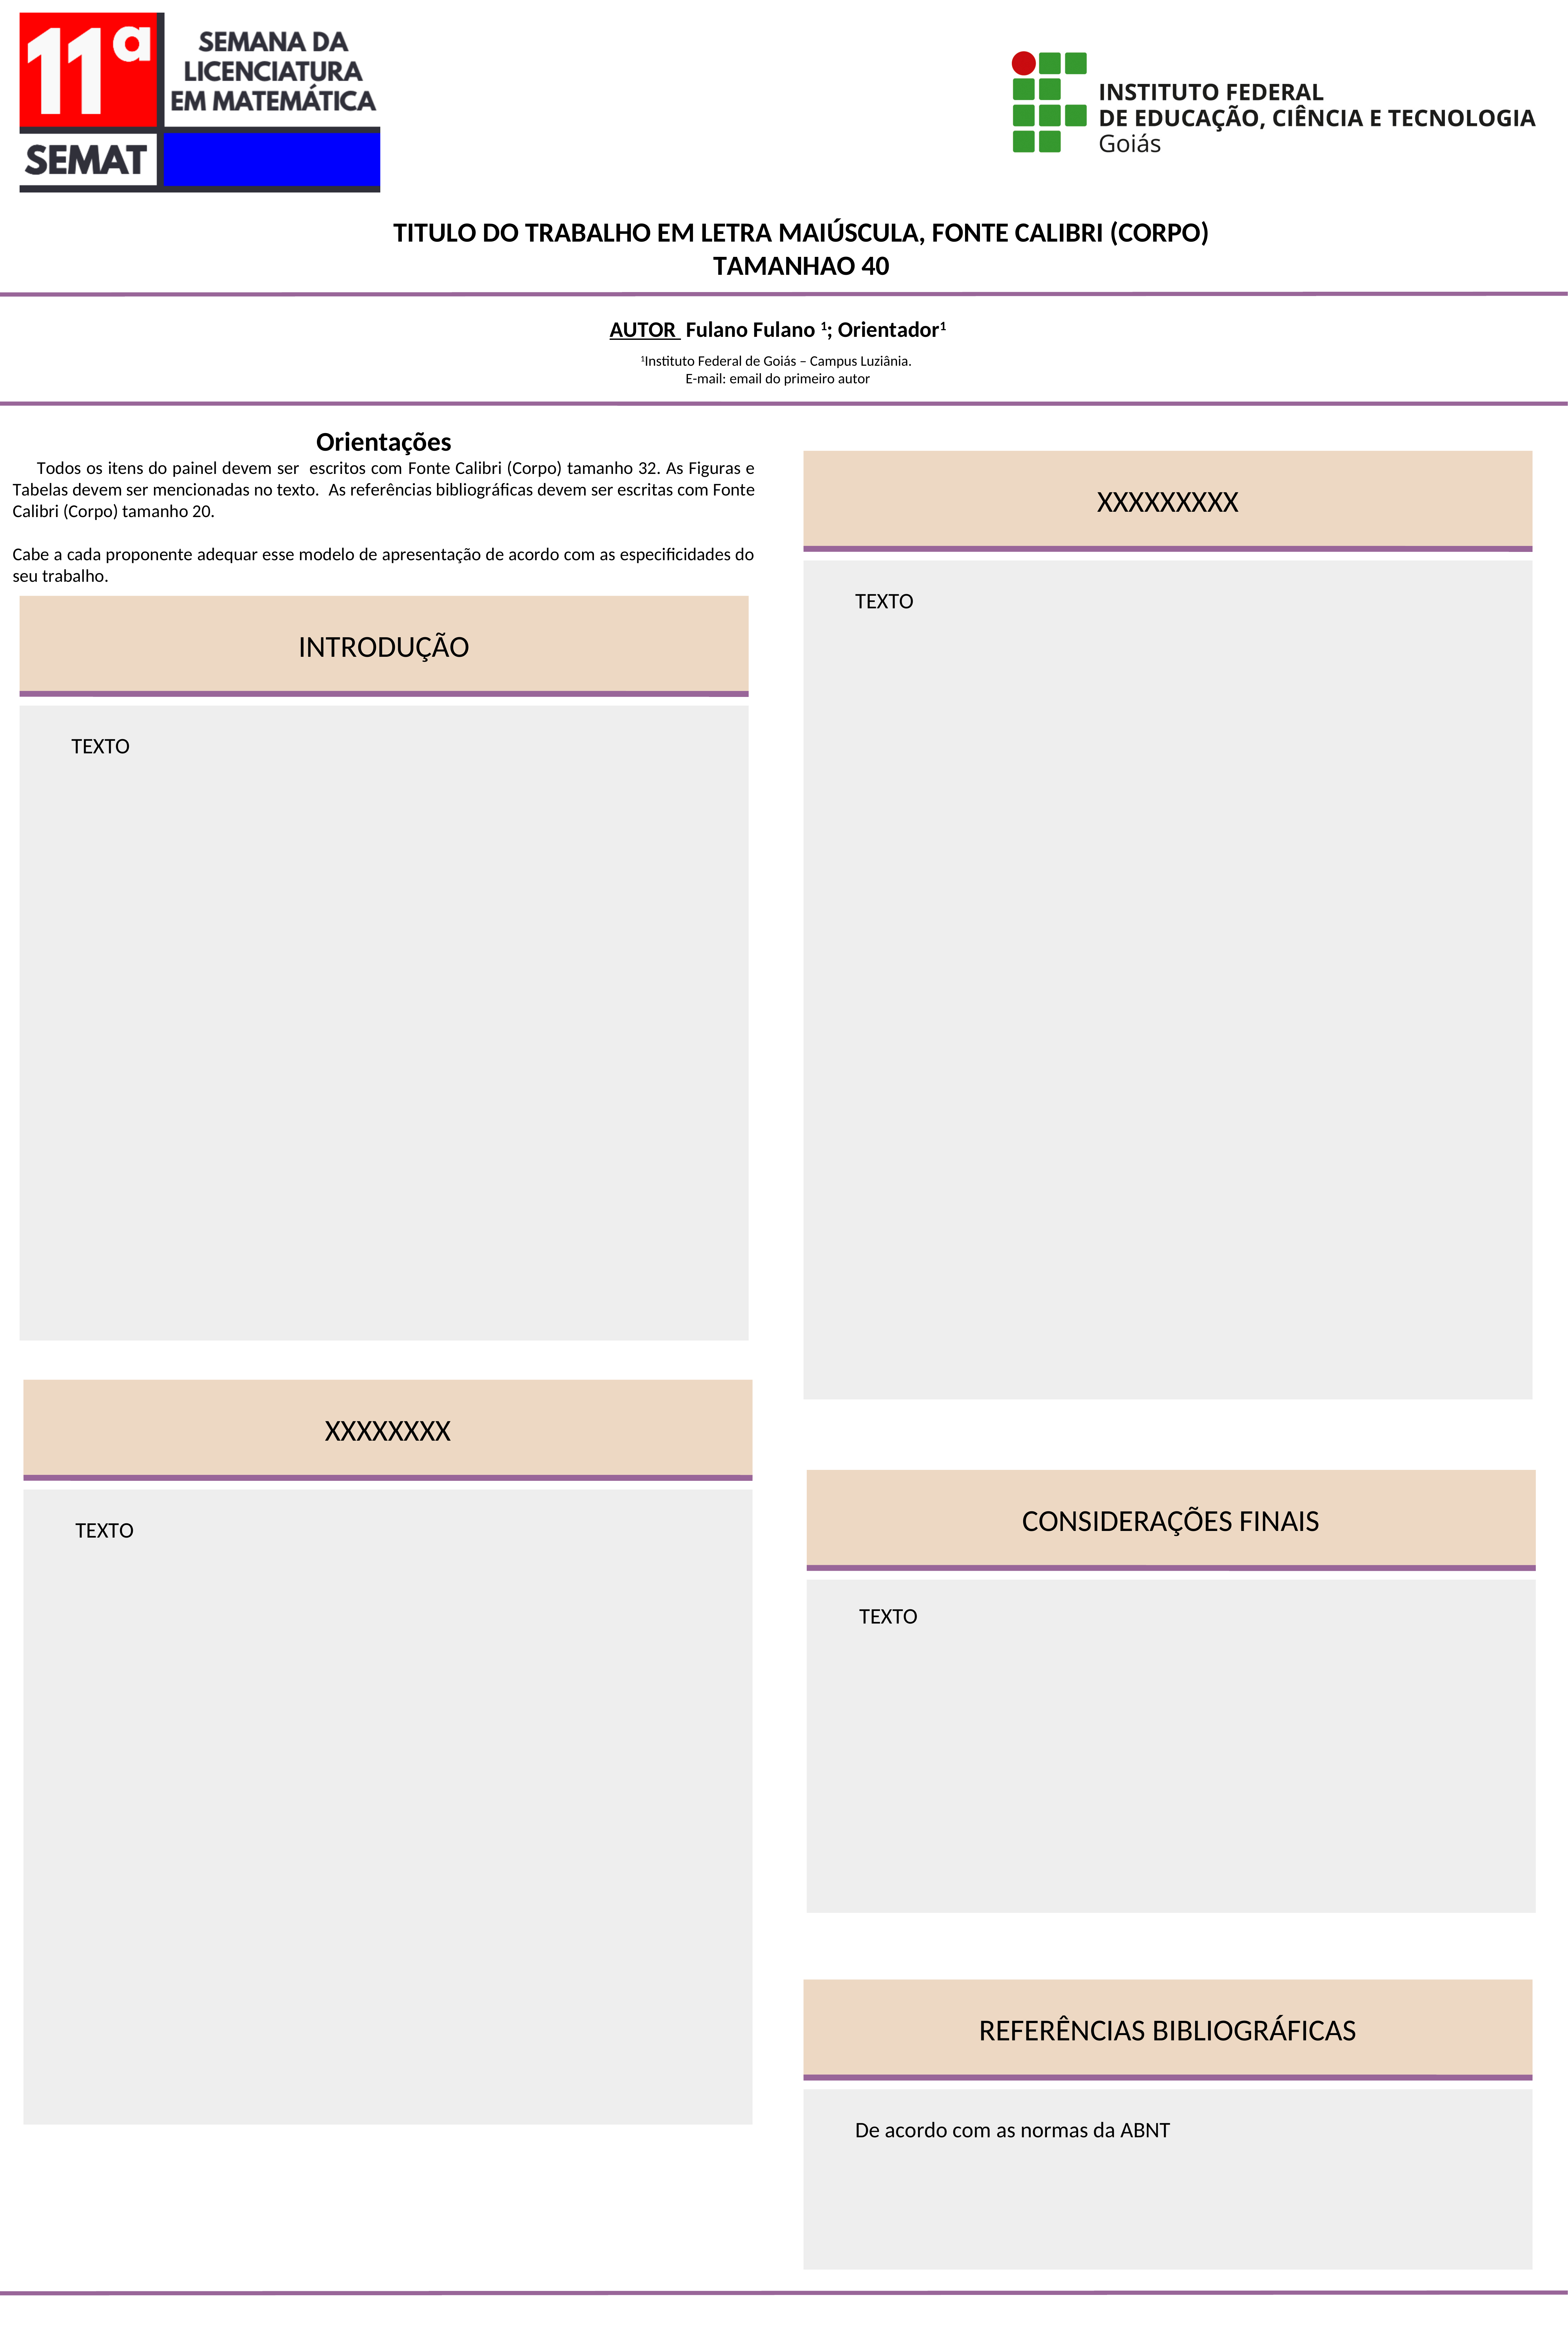

TITULO DO TRABALHO EM LETRA MAIÚSCULA, FONTE CALIBRI (CORPO) TAMANHAO 40
AUTOR Fulano Fulano 1; Orientador1
1Instituto Federal de Goiás – Campus Luziânia.
E-mail: email do primeiro autor
Orientações
	Todos os itens do painel devem ser escritos com Fonte Calibri (Corpo) tamanho 32. As Figuras e Tabelas devem ser mencionadas no texto. As referências bibliográficas devem ser escritas com Fonte Calibri (Corpo) tamanho 20.
Cabe a cada proponente adequar esse modelo de apresentação de acordo com as especificidades do seu trabalho.
XXXXXXXXX
TEXTO
INTRODUÇÃO
TEXTO
XXXXXXXX
CONSIDERAÇÕES FINAIS
TEXTO
TEXTO
REFERÊNCIAS BIBLIOGRÁFICAS
De acordo com as normas da ABNT